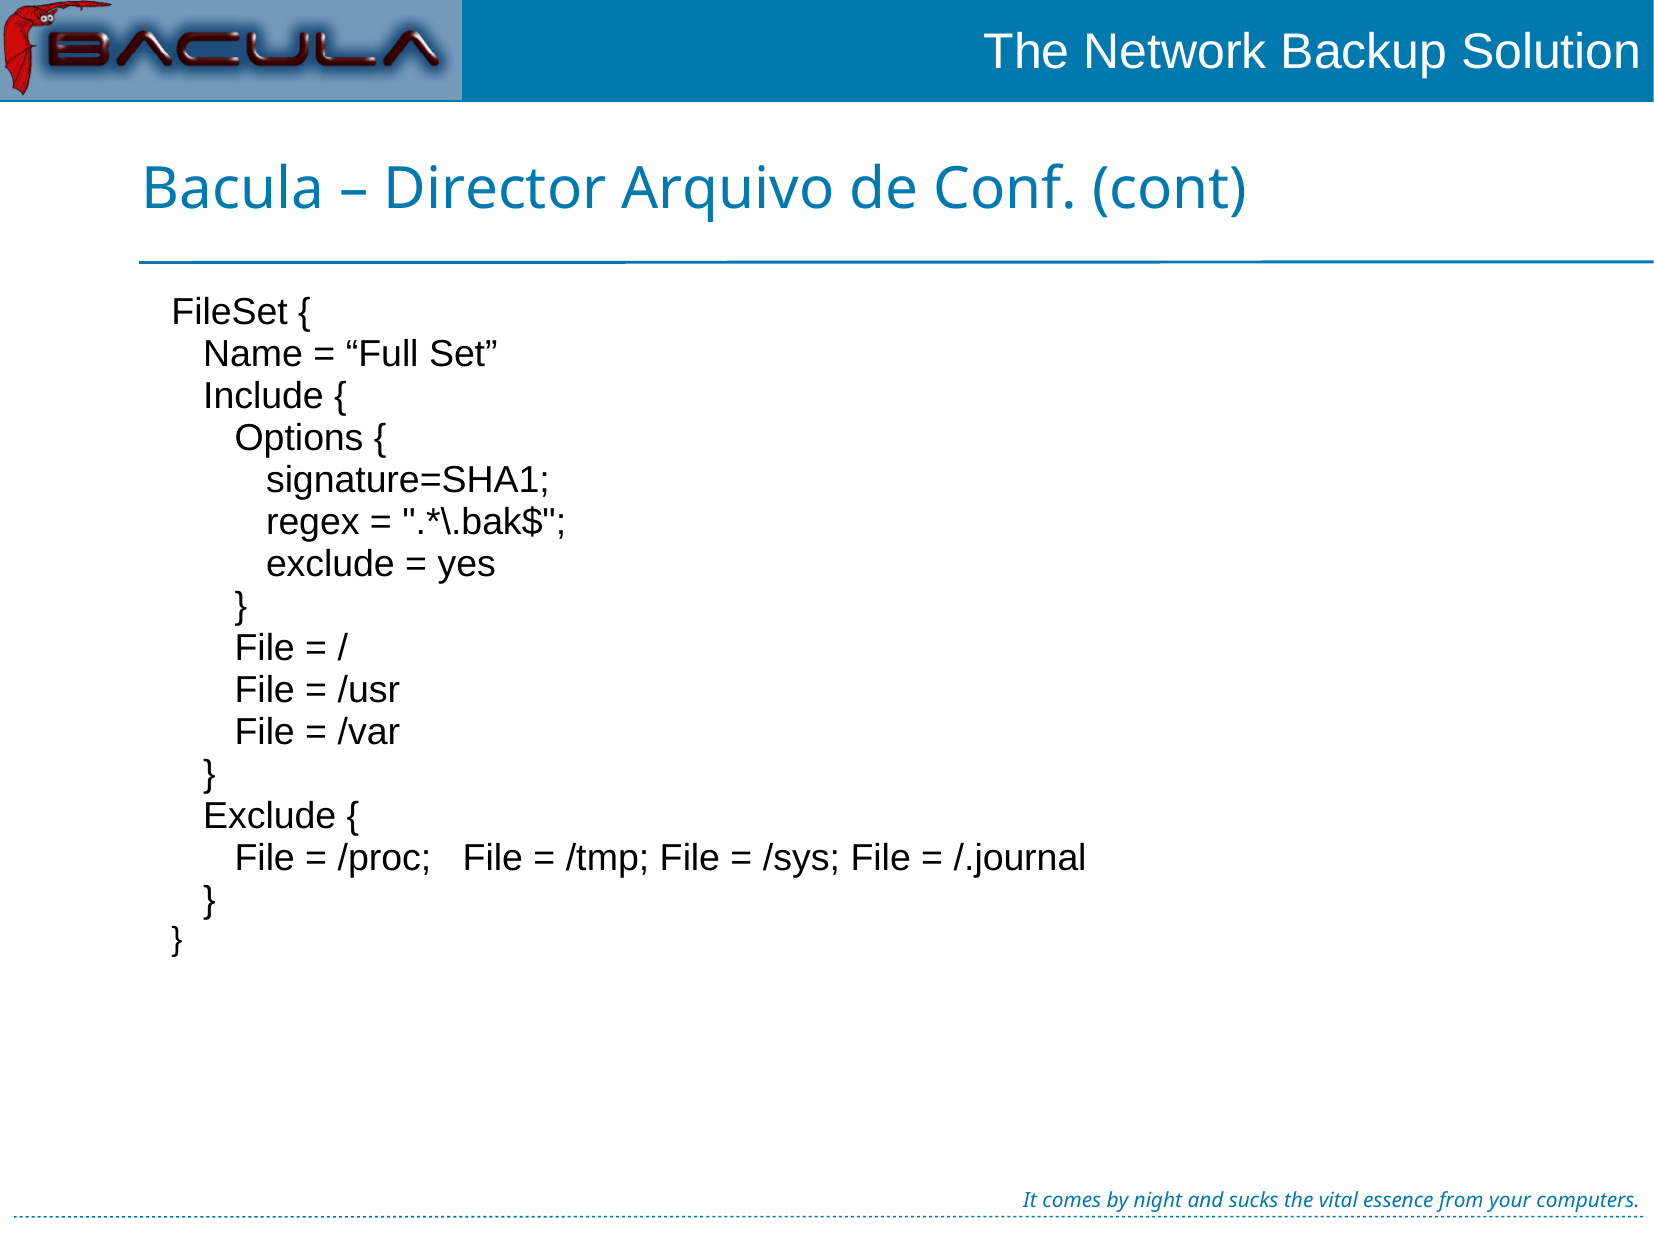

# Bacula – Director Arquivo de Conf. (cont)
FileSet {
 Name = “Full Set”
 Include {
 Options {
 signature=SHA1;
 regex = ".*\.bak$";
 exclude = yes
 }
 File = /
 File = /usr
 File = /var
 }
 Exclude {
 File = /proc; File = /tmp; File = /sys; File = /.journal
 }
}